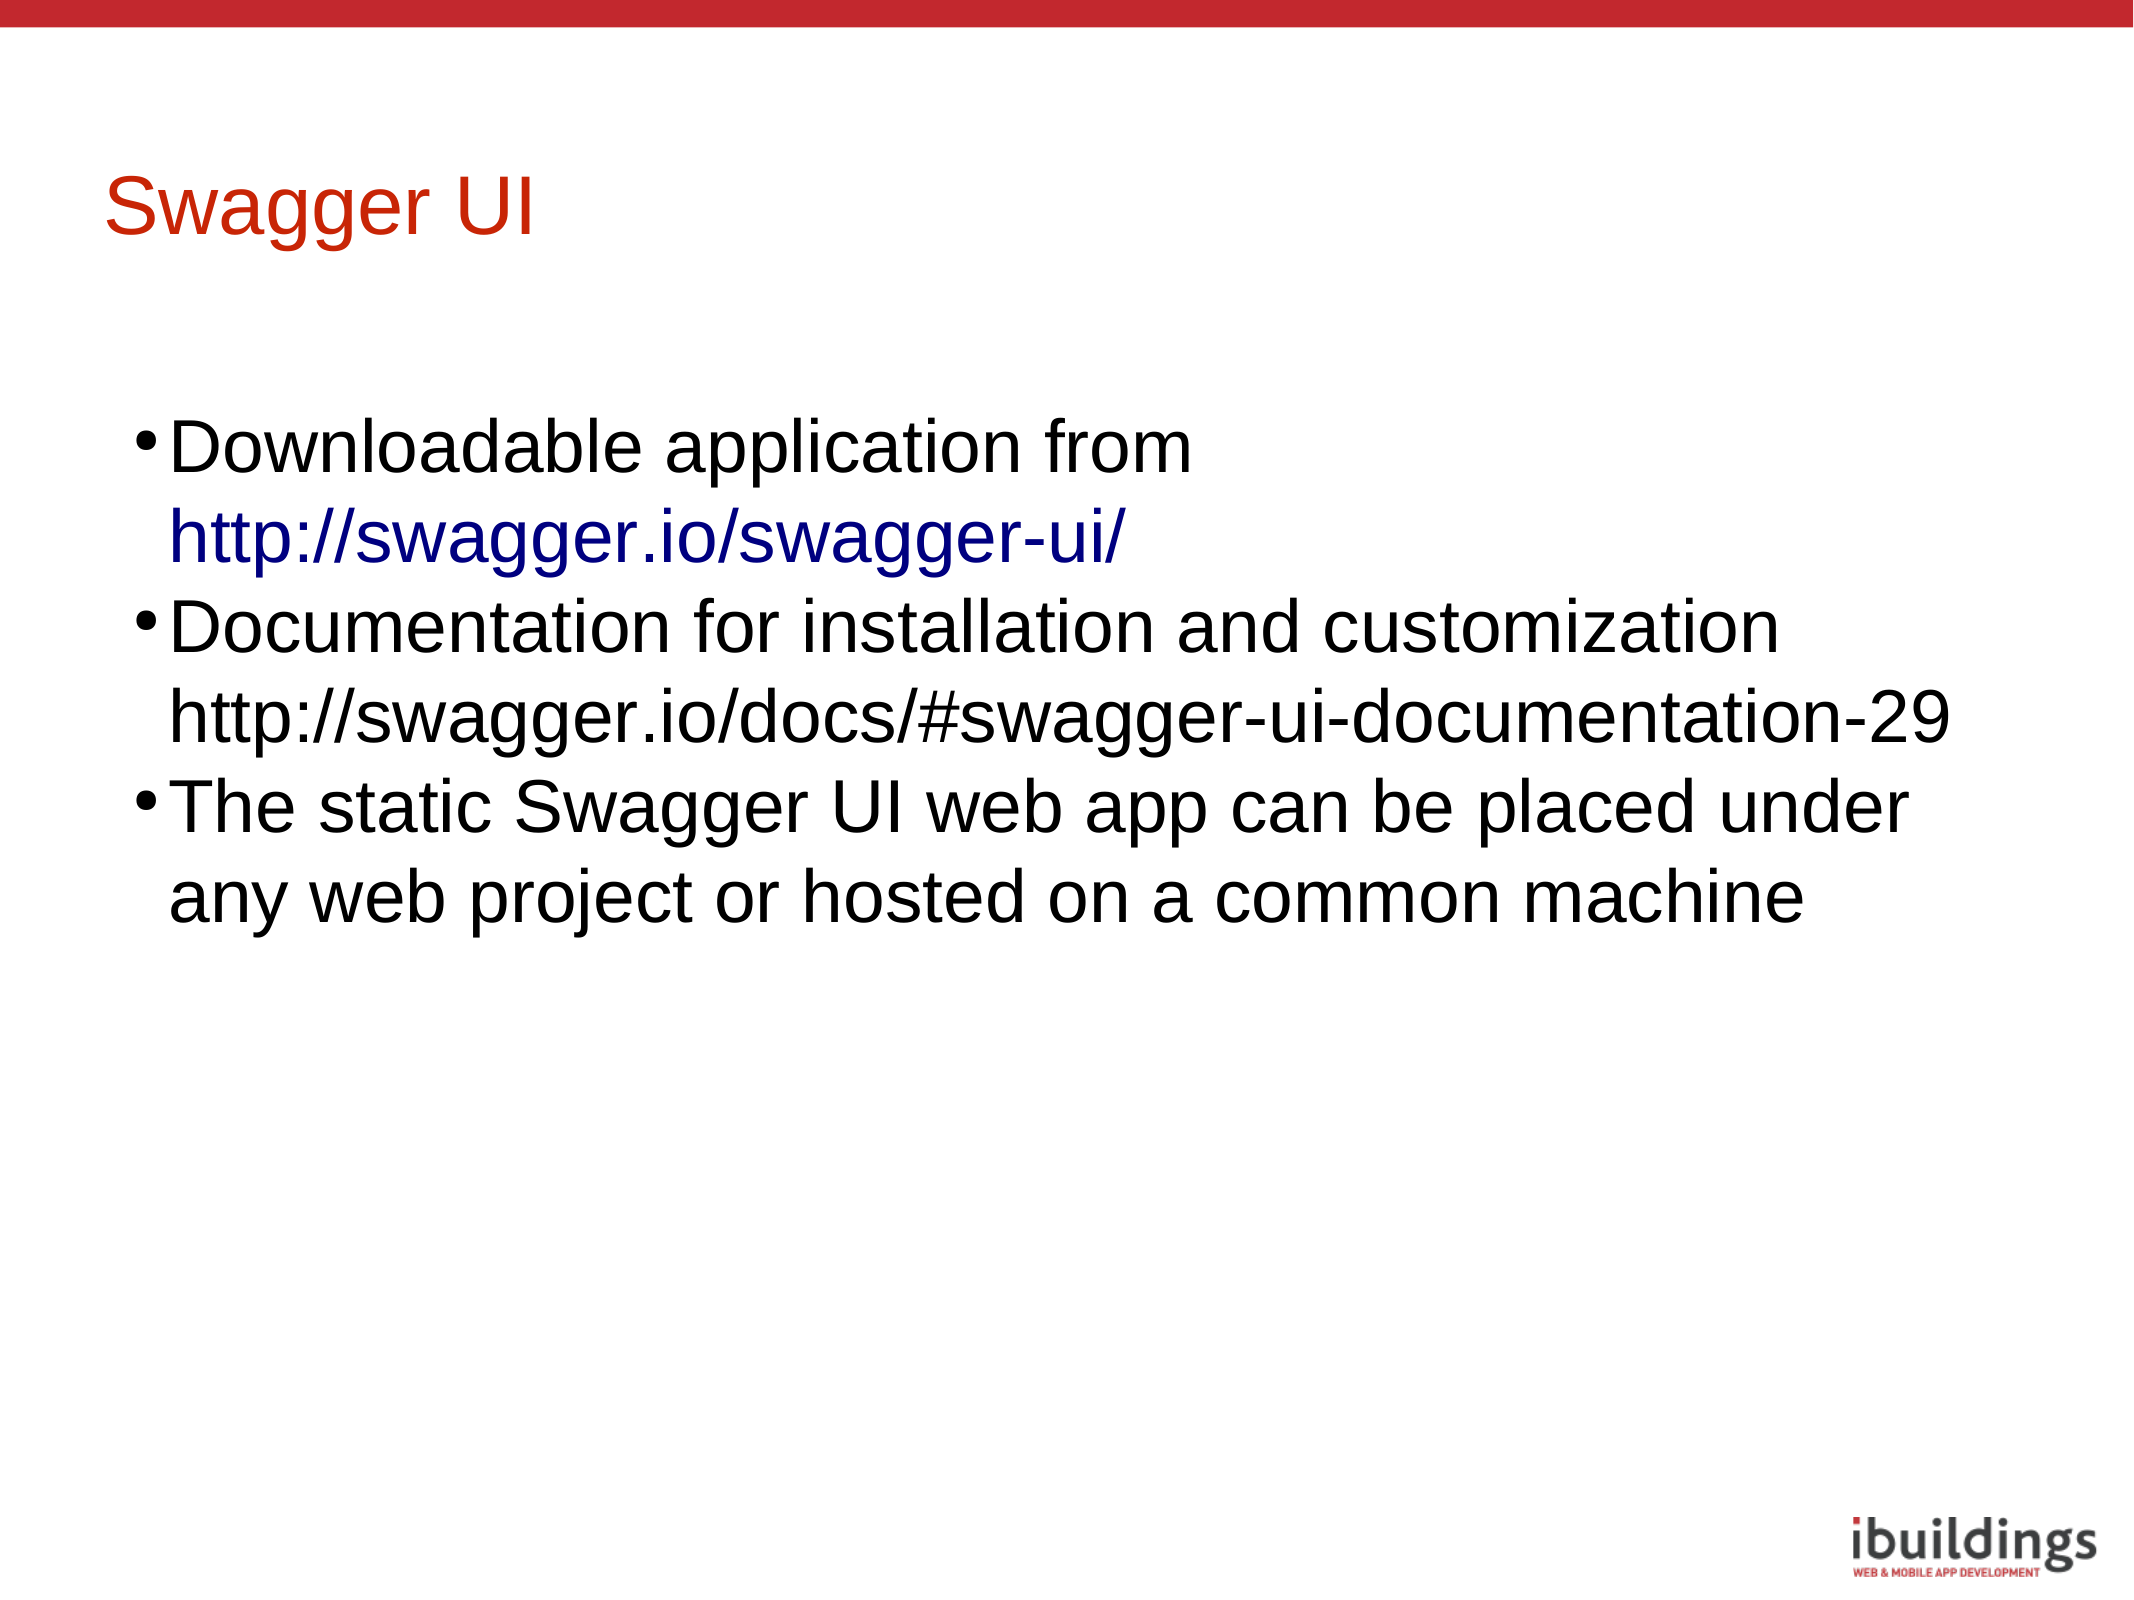

# Swagger UI
Downloadable application from http://swagger.io/swagger-ui/
Documentation for installation and customization http://swagger.io/docs/#swagger-ui-documentation-29
The static Swagger UI web app can be placed under any web project or hosted on a common machine